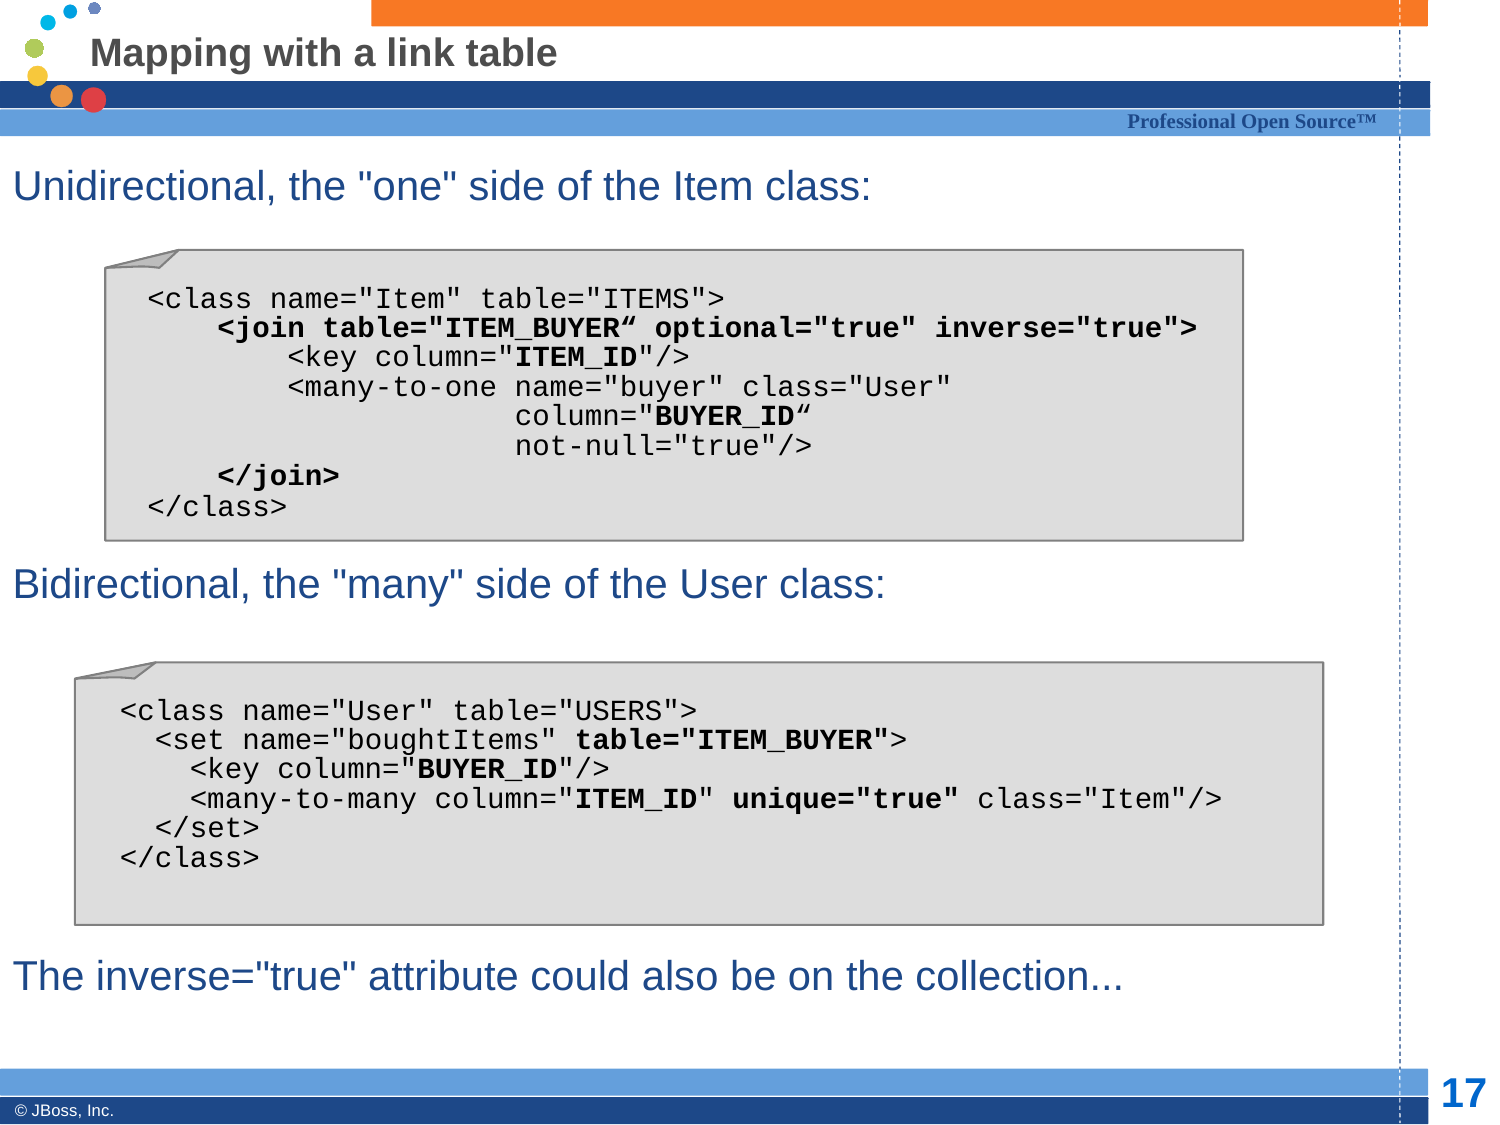

# Mapping with a link table
Unidirectional, the "one" side of the Item class:
Bidirectional, the "many" side of the User class:
The inverse="true" attribute could also be on the collection...
<class name="Item" table="ITEMS">
 <join table="ITEM_BUYER“ optional="true" inverse="true">
 <key column="ITEM_ID"/>
 <many-to-one name="buyer" class="User"
 column="BUYER_ID“
 not-null="true"/>
 </join>
</class>
<class name="User" table="USERS">
 <set name="boughtItems" table="ITEM_BUYER">
 <key column="BUYER_ID"/>
 <many-to-many column="ITEM_ID" unique="true" class="Item"/>
 </set>
</class>